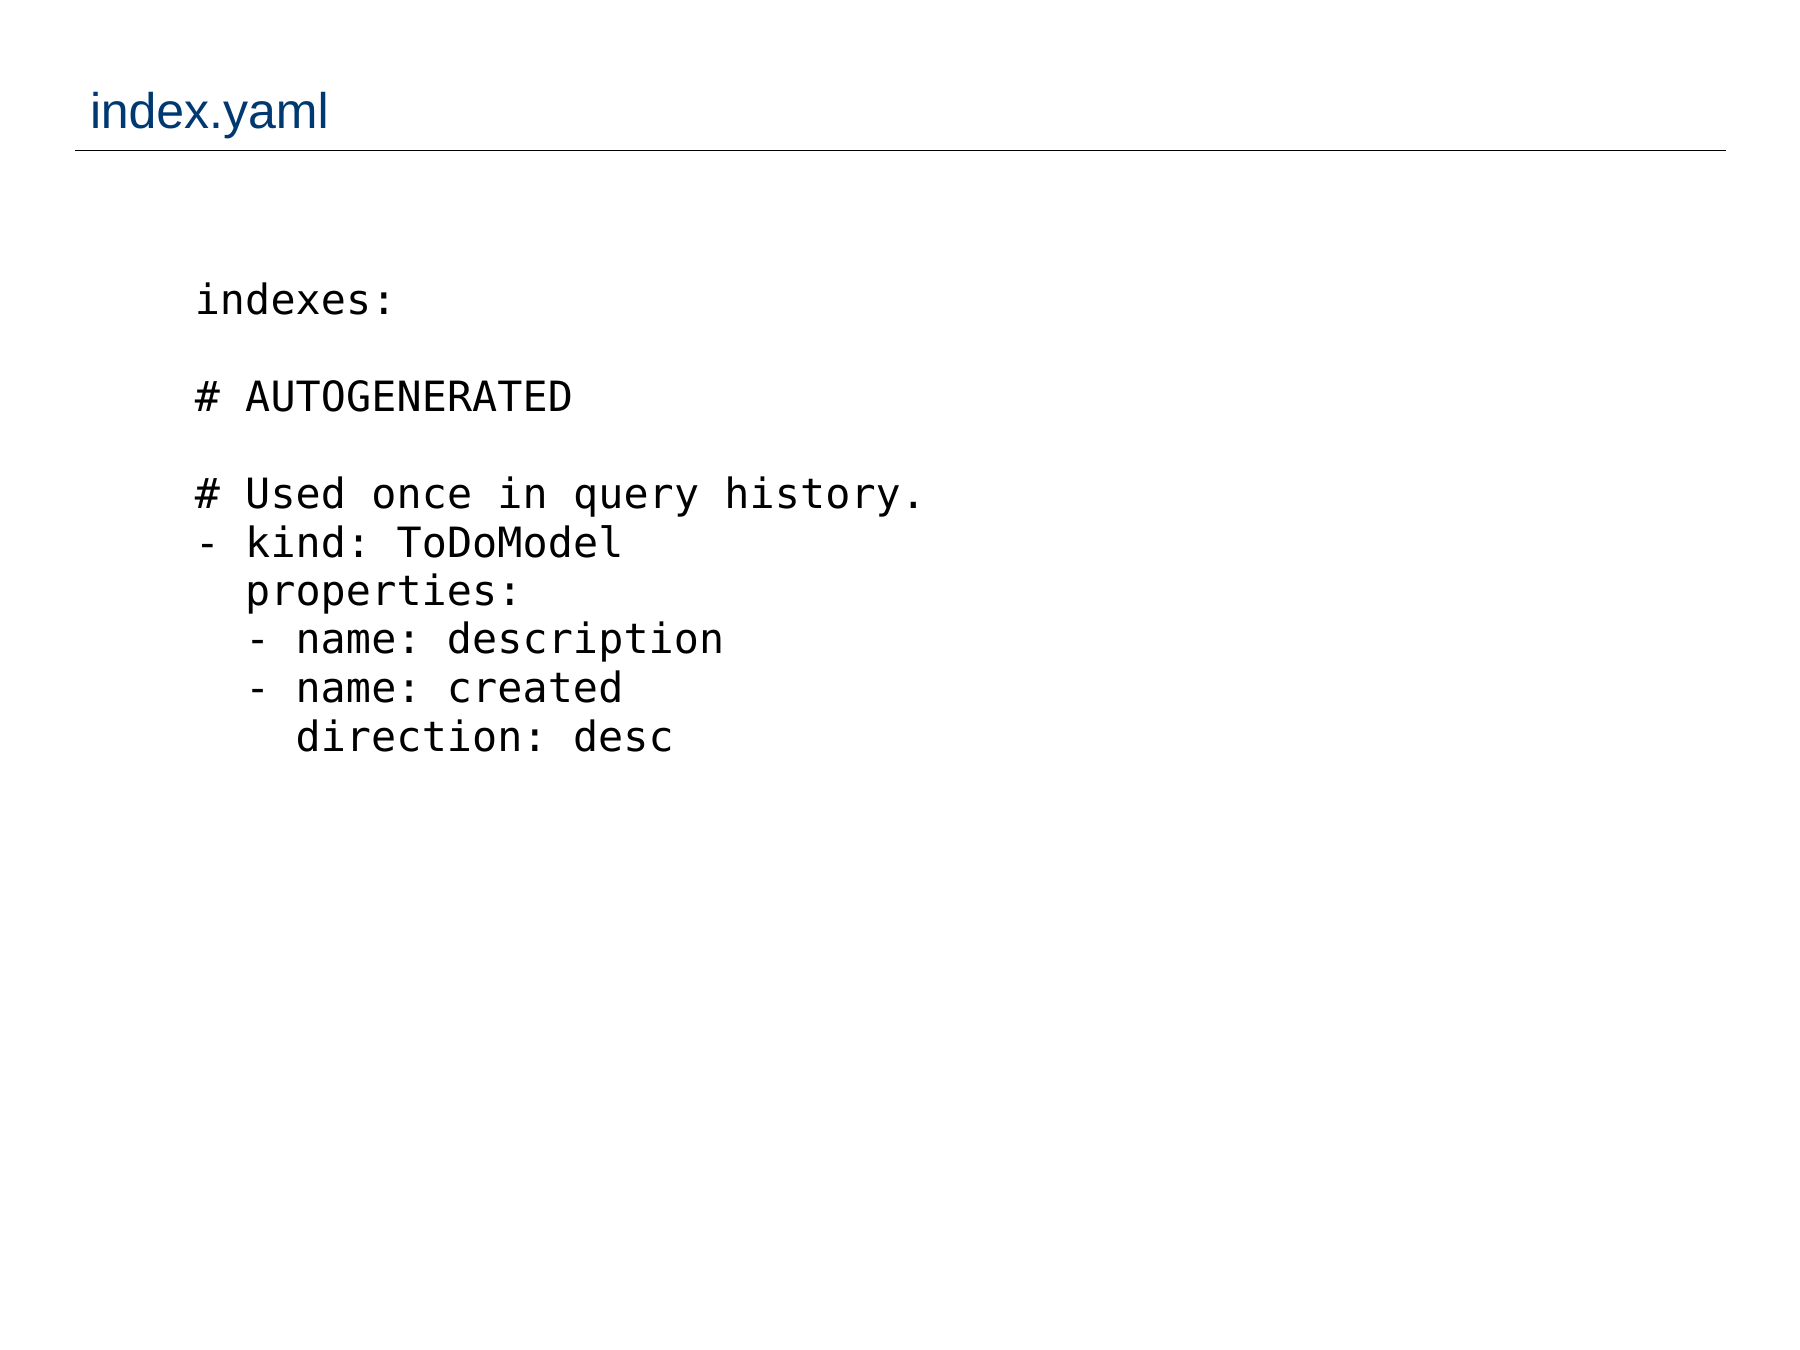

# index.yaml
indexes:
# AUTOGENERATED
# Used once in query history.
- kind: ToDoModel
 properties:
 - name: description
 - name: created
 direction: desc